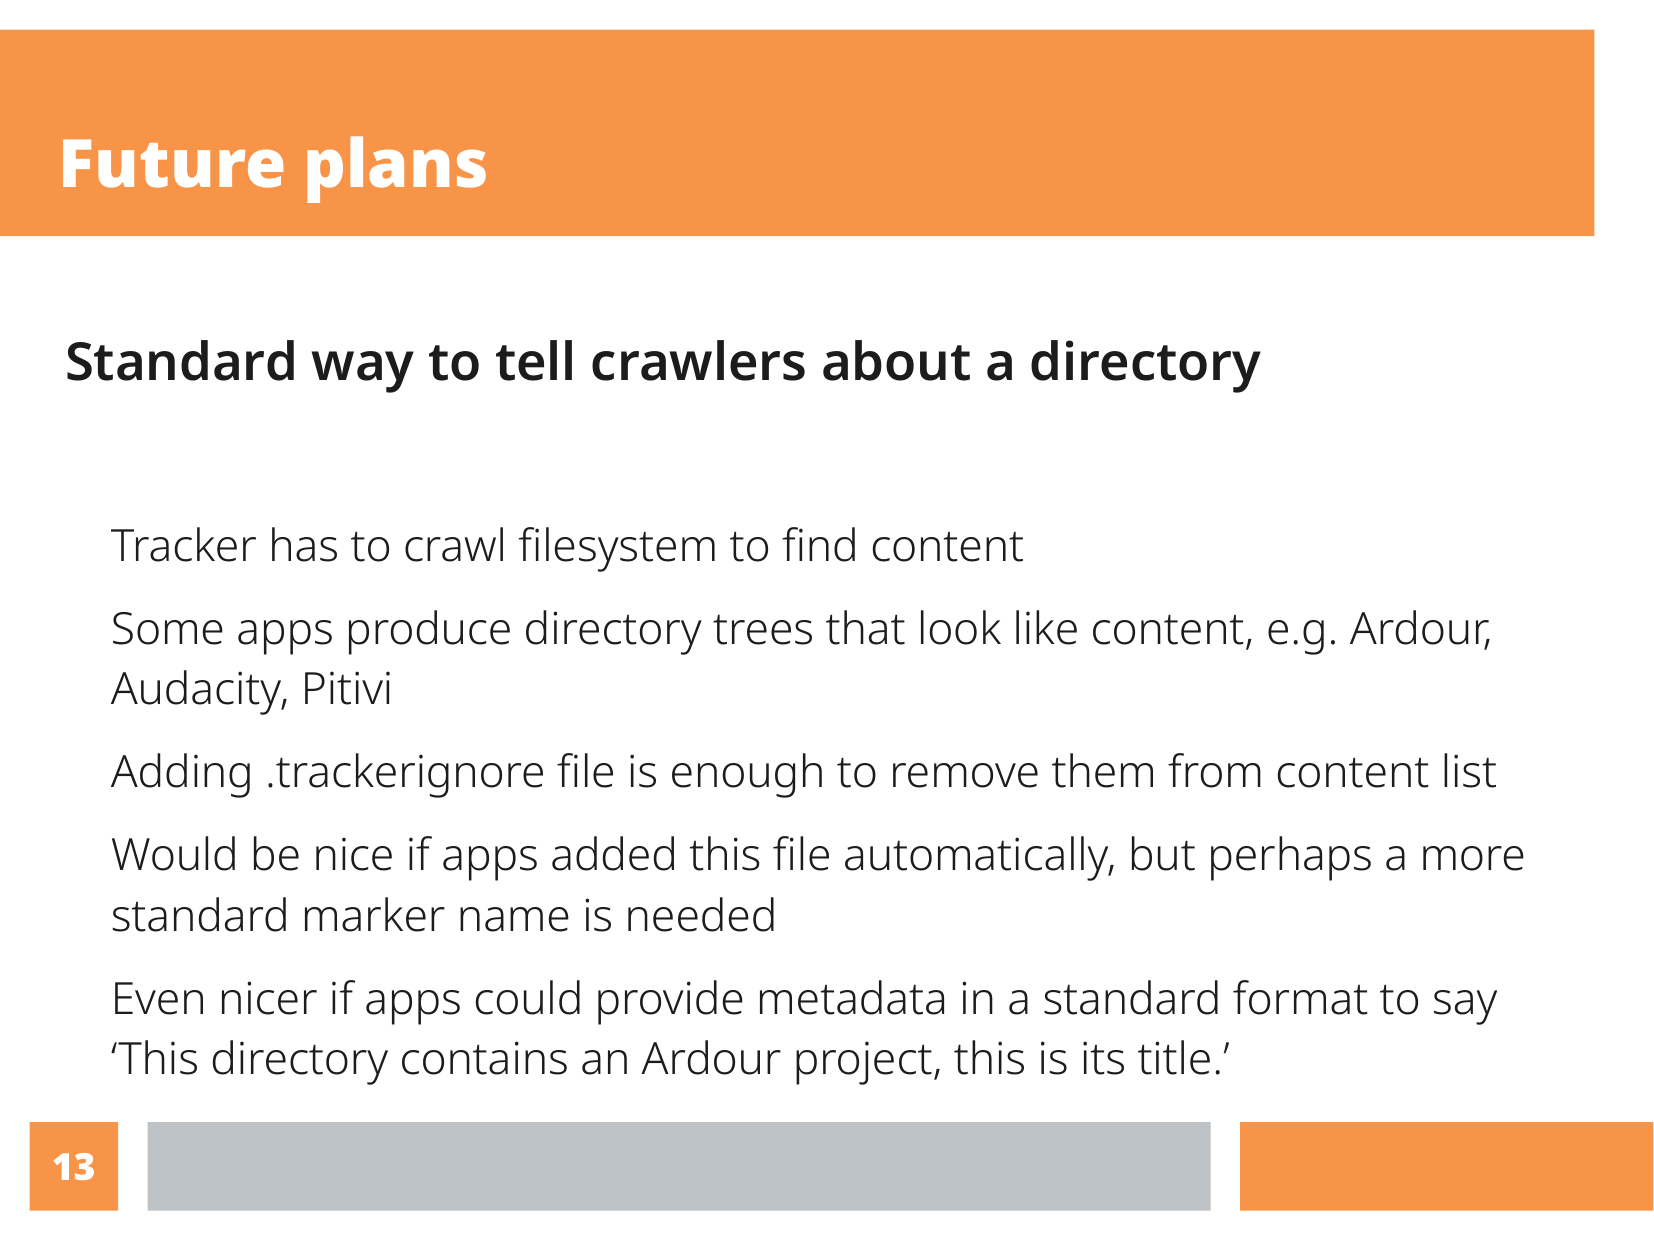

# Future plans
Standard way to tell crawlers about a directory
Tracker has to crawl filesystem to find content
Some apps produce directory trees that look like content, e.g. Ardour, Audacity, Pitivi
Adding .trackerignore file is enough to remove them from content list
Would be nice if apps added this file automatically, but perhaps a more standard marker name is needed
Even nicer if apps could provide metadata in a standard format to say ‘This directory contains an Ardour project, this is its title.’
13